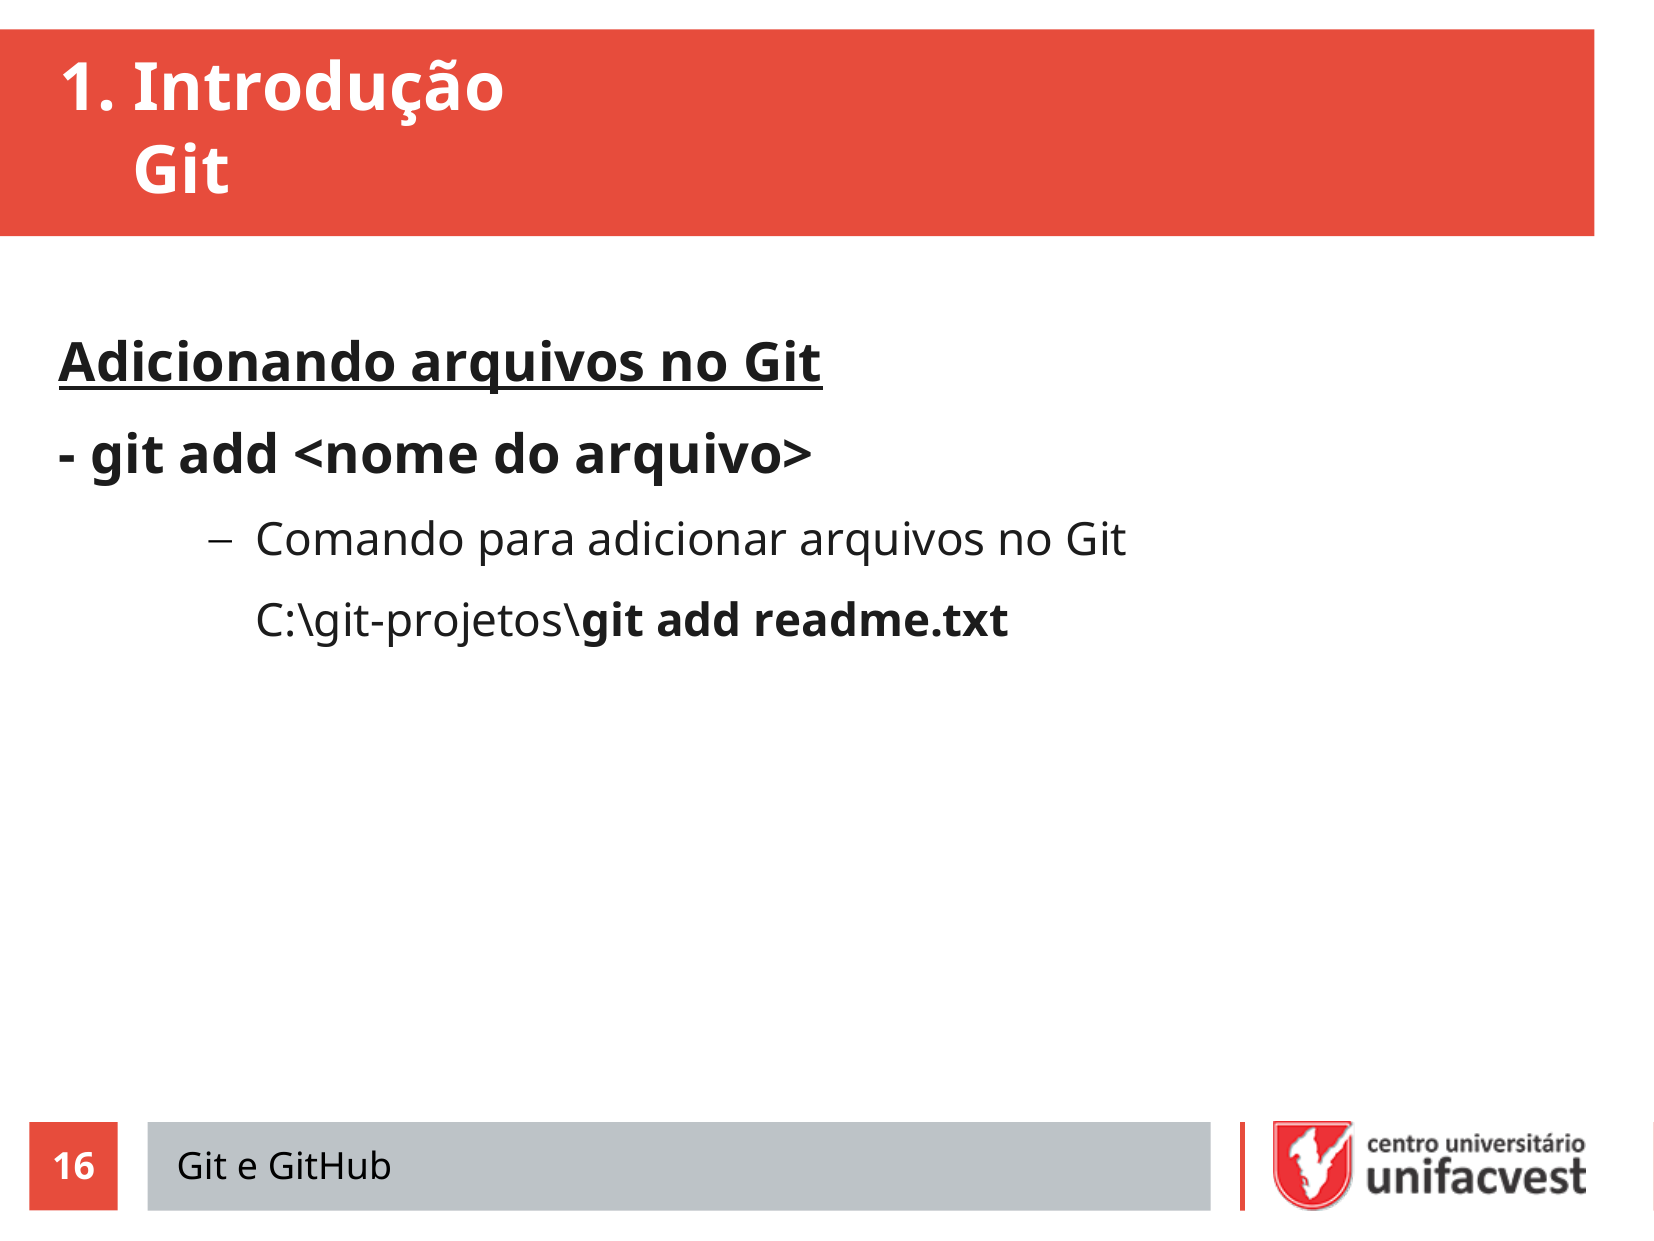

# 1. Introdução Git
Adicionando arquivos no Git
- git add <nome do arquivo>
Comando para adicionar arquivos no Git
C:\git-projetos\git add readme.txt
16
Git e GitHub